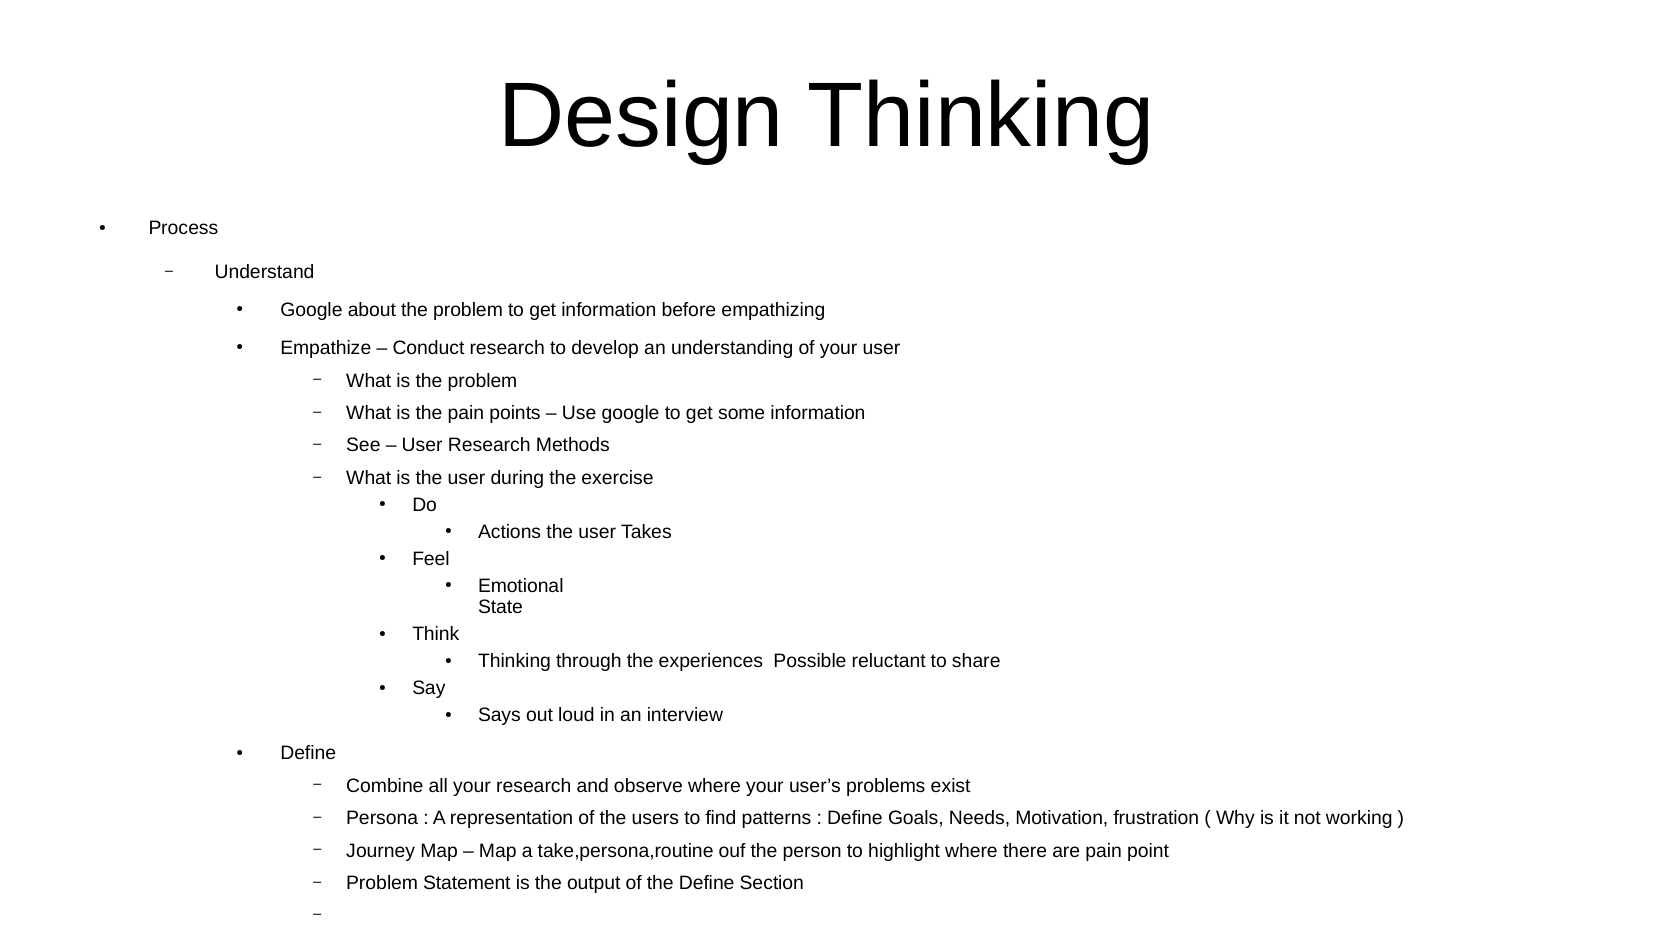

# Design Thinking
Process
Understand
Google about the problem to get information before empathizing
Empathize – Conduct research to develop an understanding of your user
What is the problem
What is the pain points – Use google to get some information
See – User Research Methods
What is the user during the exercise
Do
Actions the user Takes
Feel
Emotional
State
Think
Thinking through the experiences Possible reluctant to share
Say
Says out loud in an interview
Define
Combine all your research and observe where your user’s problems exist
Persona : A representation of the users to find patterns : Define Goals, Needs, Motivation, frustration ( Why is it not working )
Journey Map – Map a take,persona,routine ouf the person to highlight where there are pain point
Problem Statement is the output of the Define Section